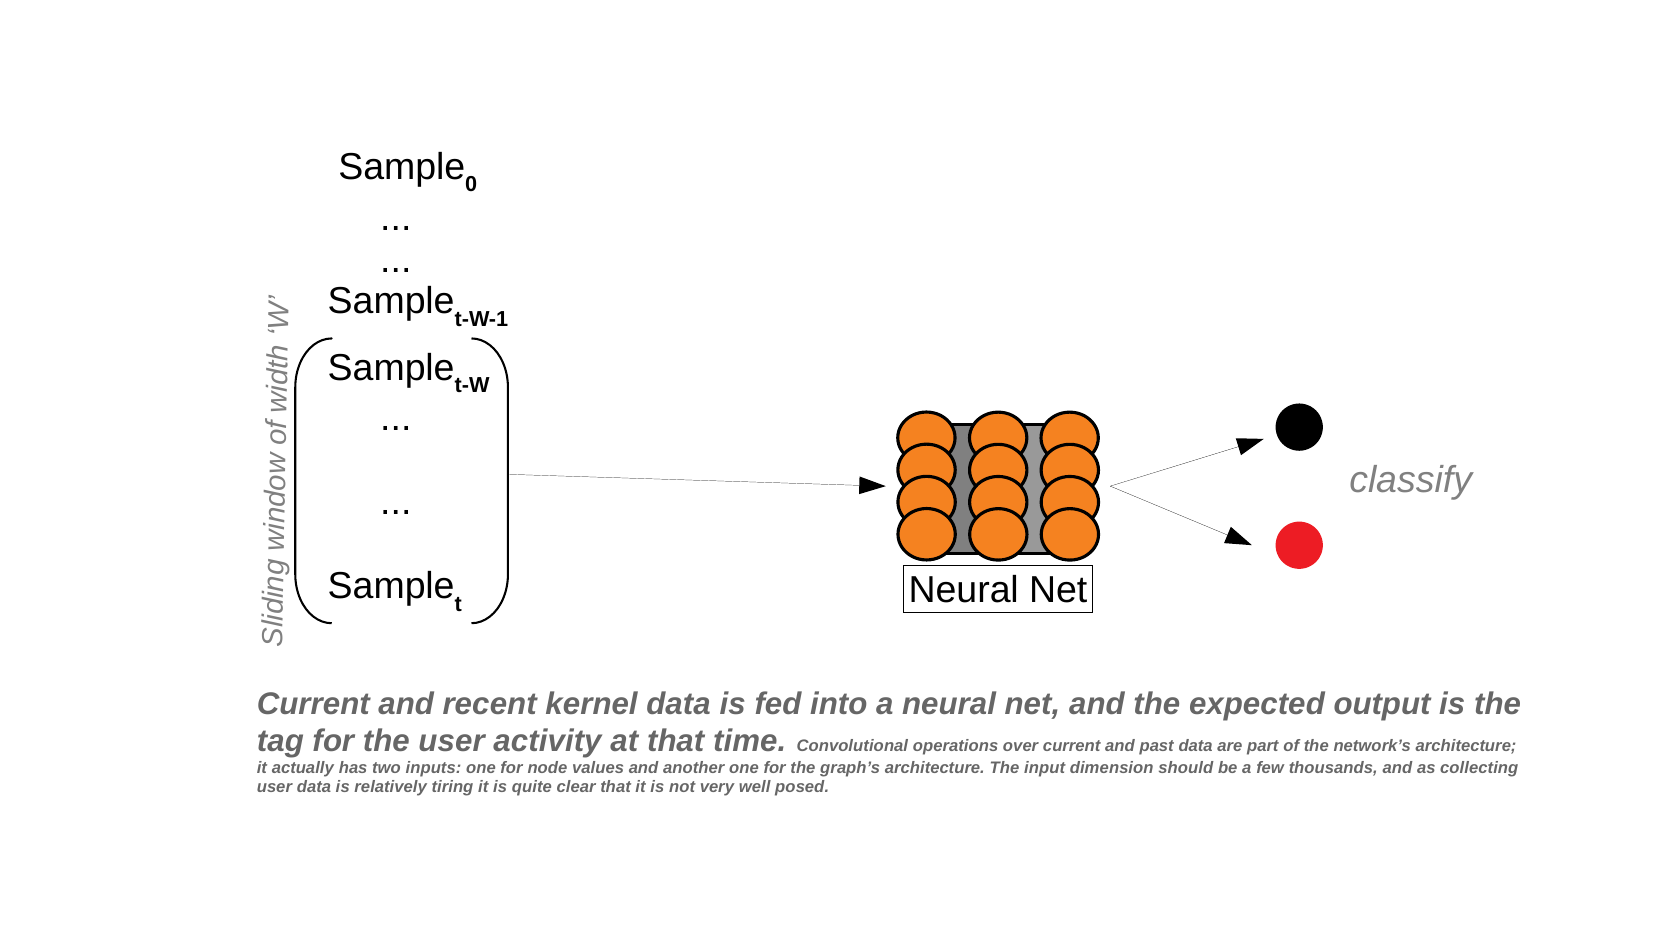

Sample0
 ...
 ...
Samplet-W-1
Sliding window of width ‘W’
Samplet-W
 ...
 ...
Samplet
classify
Neural Net
Current and recent kernel data is fed into a neural net, and the expected output is the tag for the user activity at that time. Convolutional operations over current and past data are part of the network’s architecture; it actually has two inputs: one for node values and another one for the graph’s architecture. The input dimension should be a few thousands, and as collecting user data is relatively tiring it is quite clear that it is not very well posed.